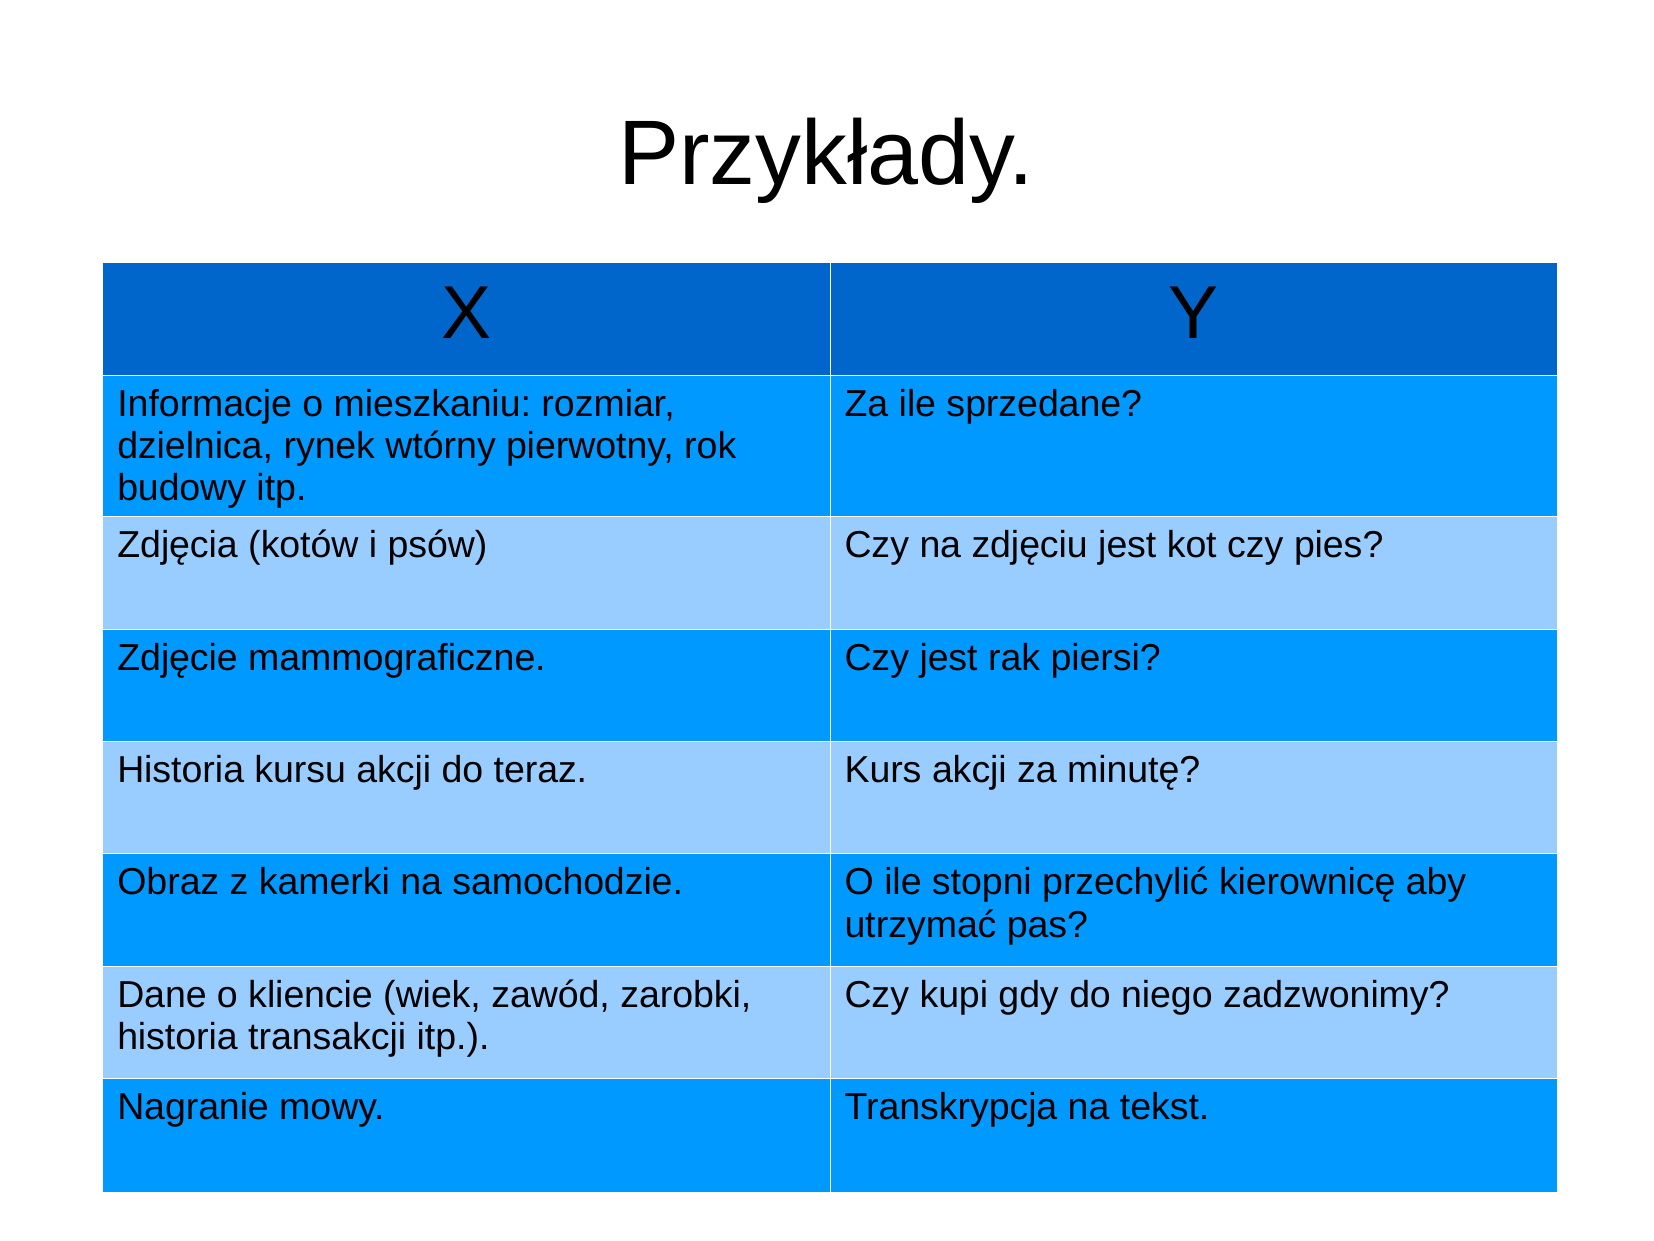

# Przykłady.
| X | Y |
| --- | --- |
| Informacje o mieszkaniu: rozmiar, dzielnica, rynek wtórny pierwotny, rok budowy itp. | Za ile sprzedane? |
| Zdjęcia (kotów i psów) | Czy na zdjęciu jest kot czy pies? |
| Zdjęcie mammograficzne. | Czy jest rak piersi? |
| Historia kursu akcji do teraz. | Kurs akcji za minutę? |
| Obraz z kamerki na samochodzie. | O ile stopni przechylić kierownicę aby utrzymać pas? |
| Dane o kliencie (wiek, zawód, zarobki, historia transakcji itp.). | Czy kupi gdy do niego zadzwonimy? |
| Nagranie mowy. | Transkrypcja na tekst. |